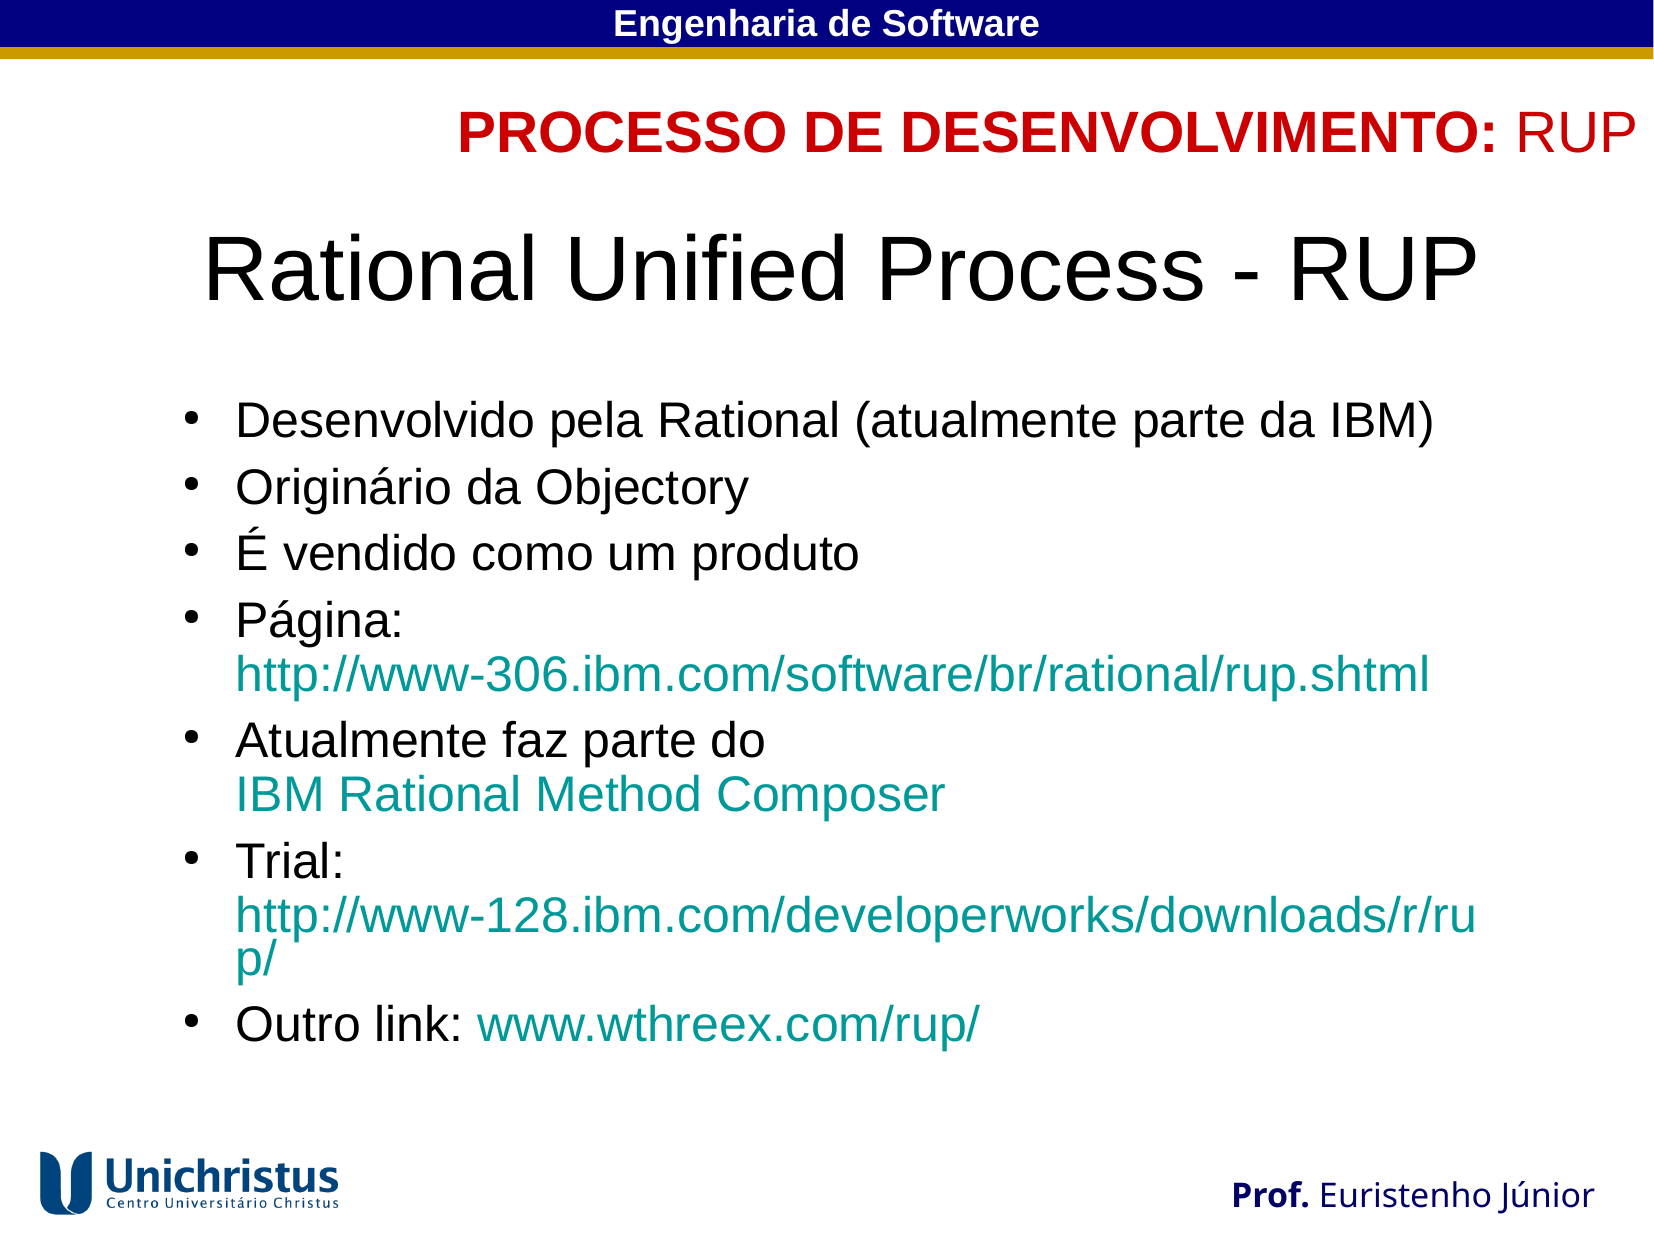

Engenharia de Software
PROCESSO DE DESENVOLVIMENTO: RUP
# Rational Unified Process - RUP
Desenvolvido pela Rational (atualmente parte da IBM)
Originário da Objectory
É vendido como um produto
Página: http://www-306.ibm.com/software/br/rational/rup.shtml
Atualmente faz parte do IBM Rational Method Composer
Trial: http://www-128.ibm.com/developerworks/downloads/r/rup/
Outro link: www.wthreex.com/rup/
Prof. Euristenho Júnior